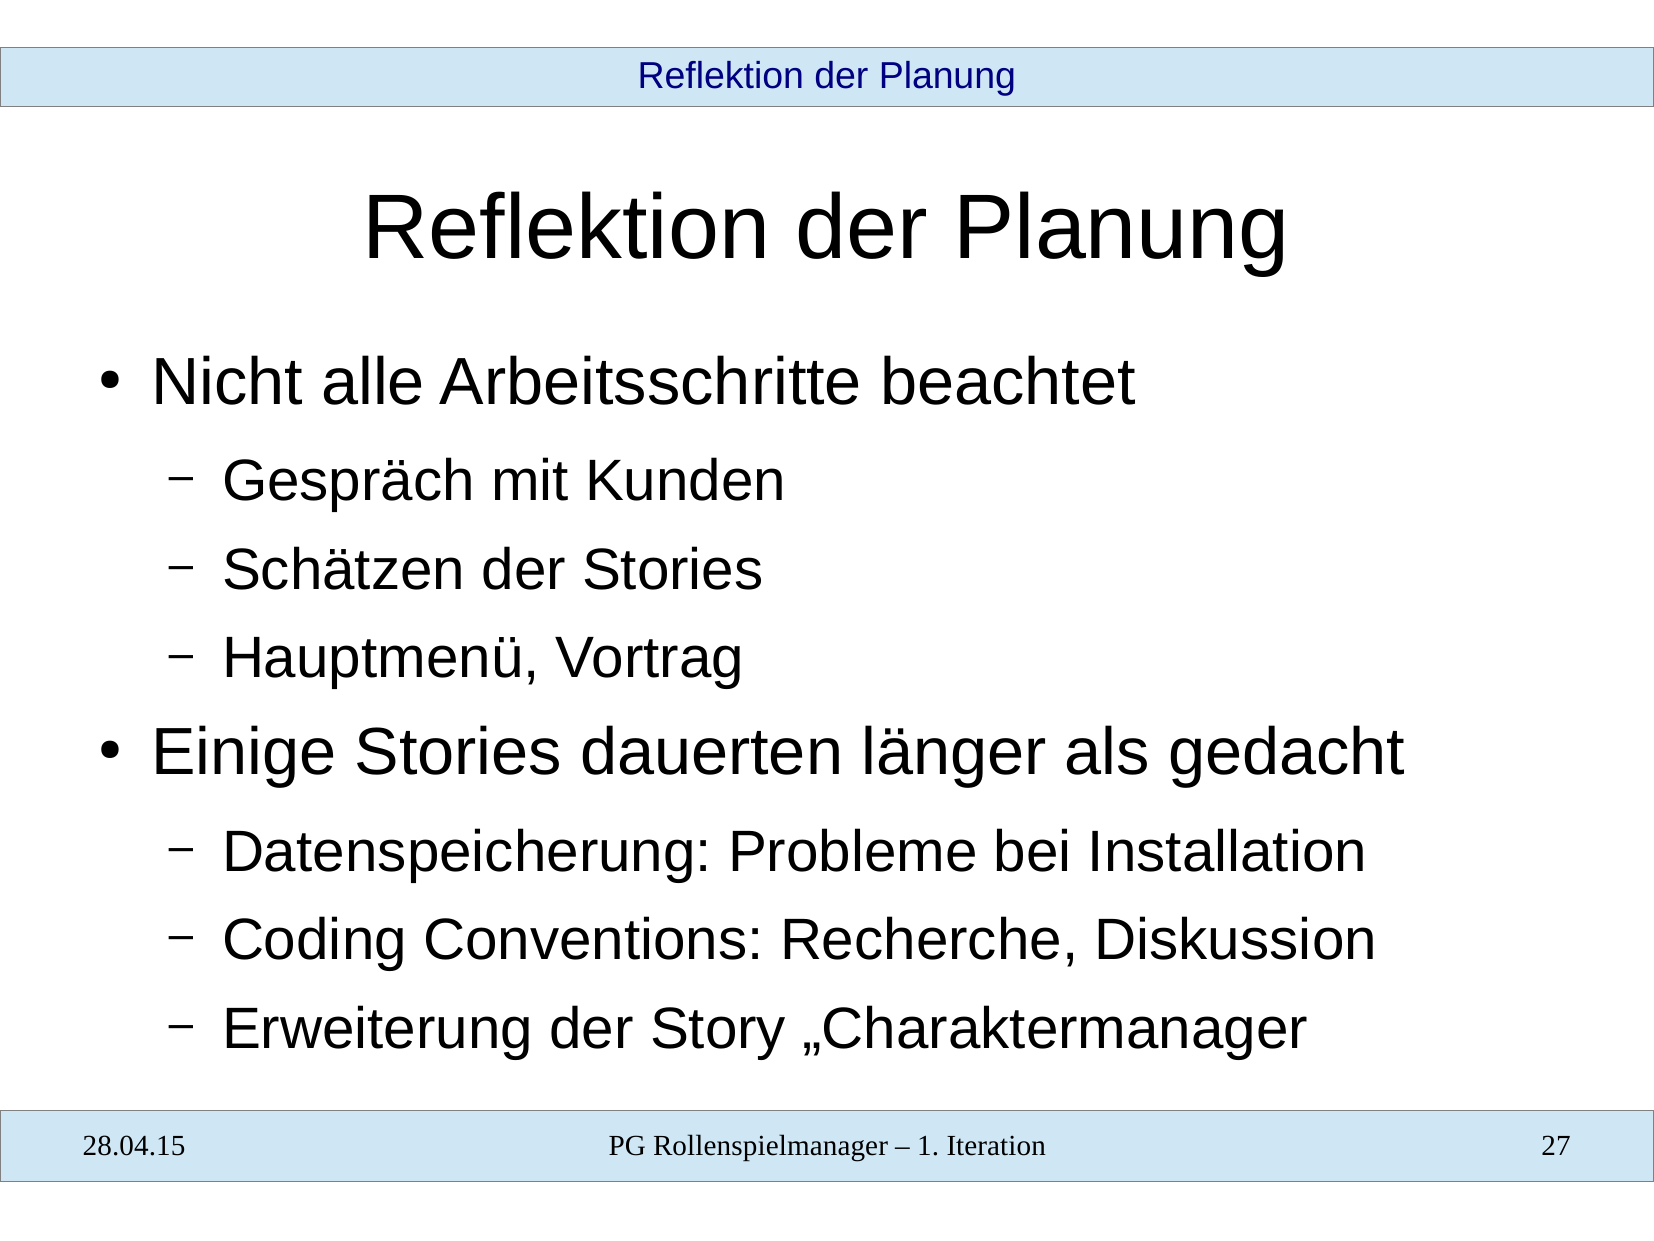

Reflektion der Planung
# Reflektion der Planung
Nicht alle Arbeitsschritte beachtet
Gespräch mit Kunden
Schätzen der Stories
Hauptmenü, Vortrag
Einige Stories dauerten länger als gedacht
Datenspeicherung: Probleme bei Installation
Coding Conventions: Recherche, Diskussion
Erweiterung der Story „Charaktermanager
28.04.15
PG Rollenspielmanager - 1. Iteration
27